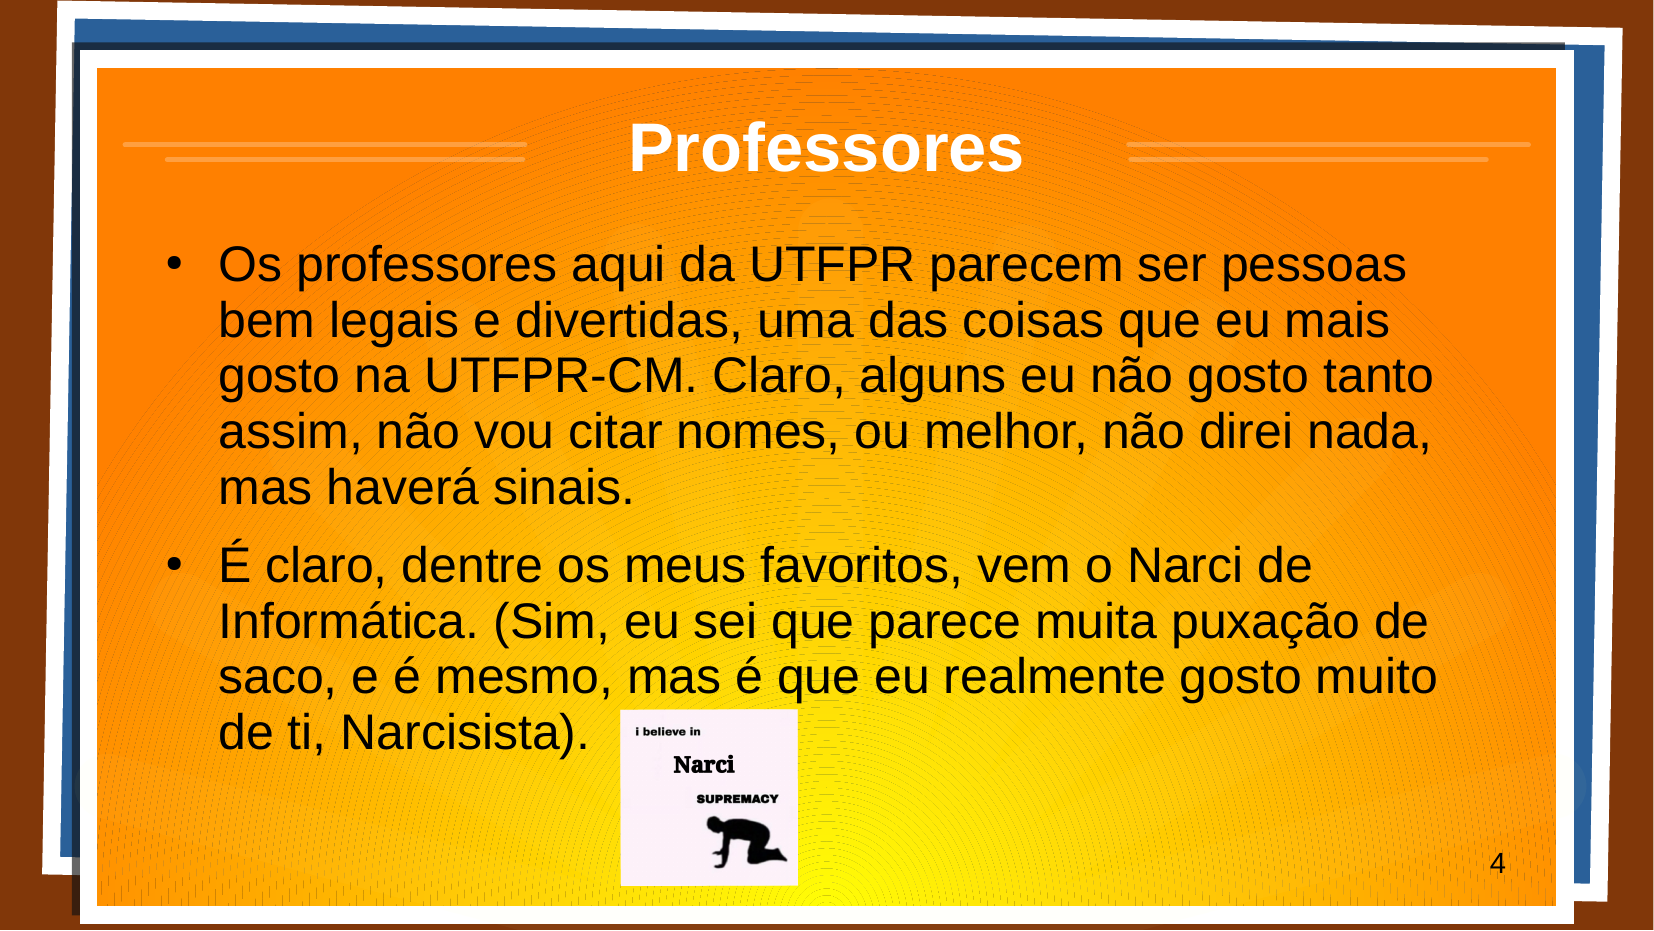

# Professores
Os professores aqui da UTFPR parecem ser pessoas bem legais e divertidas, uma das coisas que eu mais gosto na UTFPR-CM. Claro, alguns eu não gosto tanto assim, não vou citar nomes, ou melhor, não direi nada, mas haverá sinais.
É claro, dentre os meus favoritos, vem o Narci de Informática. (Sim, eu sei que parece muita puxação de saco, e é mesmo, mas é que eu realmente gosto muito de ti, Narcisista).
4